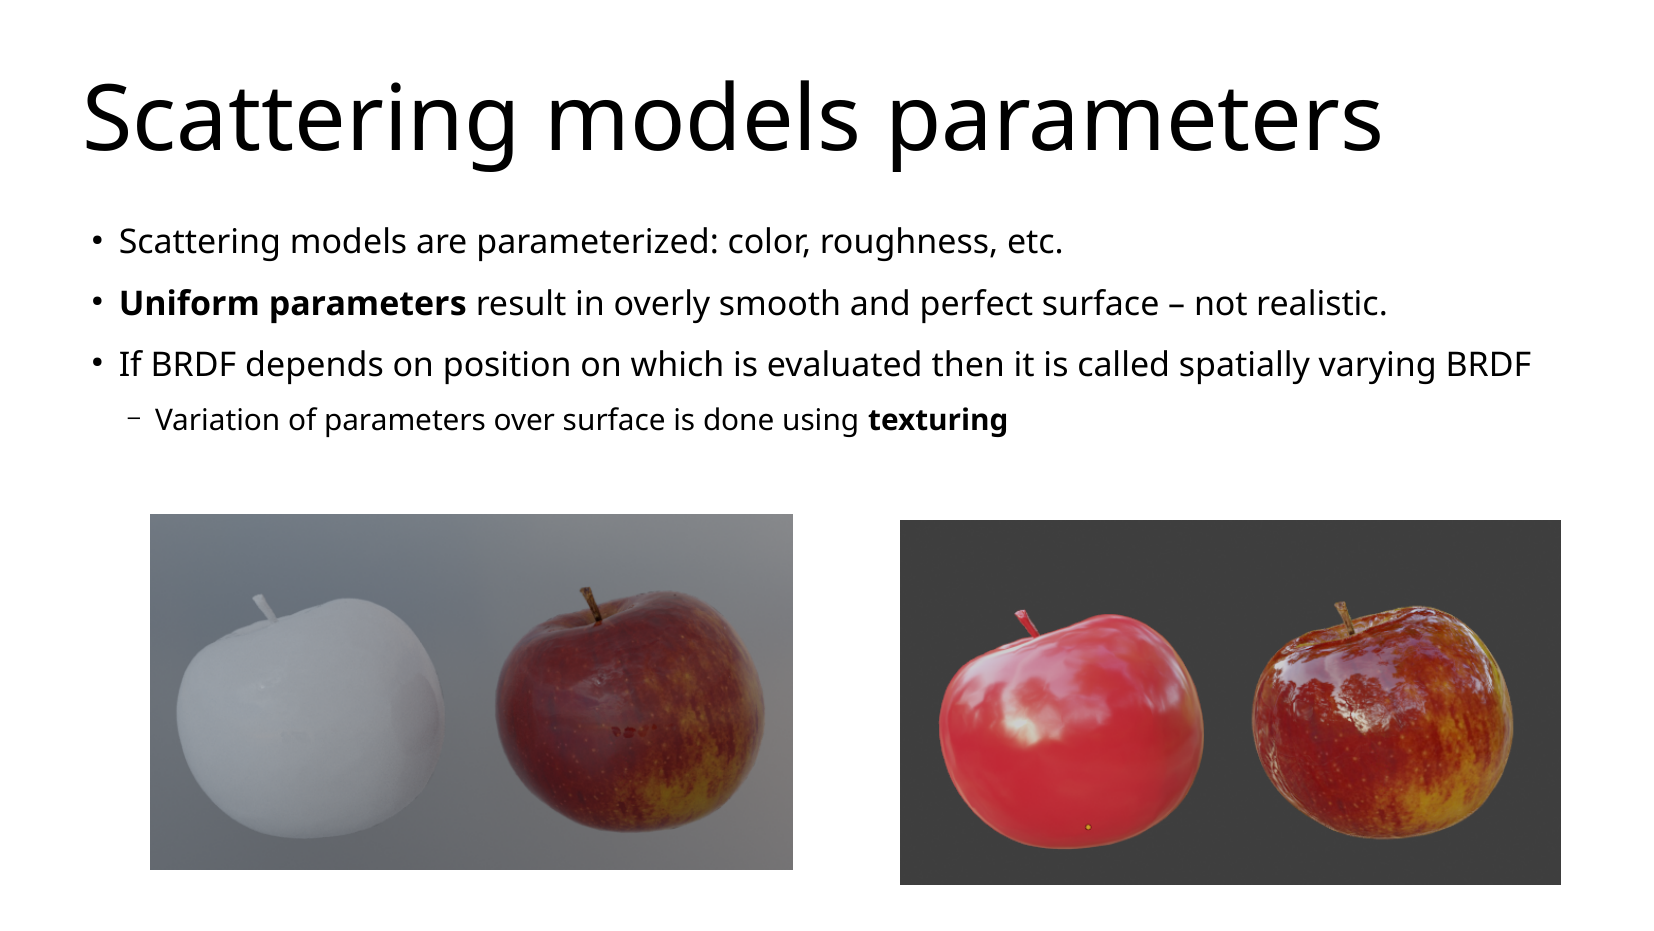

# Scattering models parameters
Scattering models are parameterized: color, roughness, etc.
Uniform parameters result in overly smooth and perfect surface – not realistic.
If BRDF depends on position on which is evaluated then it is called spatially varying BRDF
Variation of parameters over surface is done using texturing